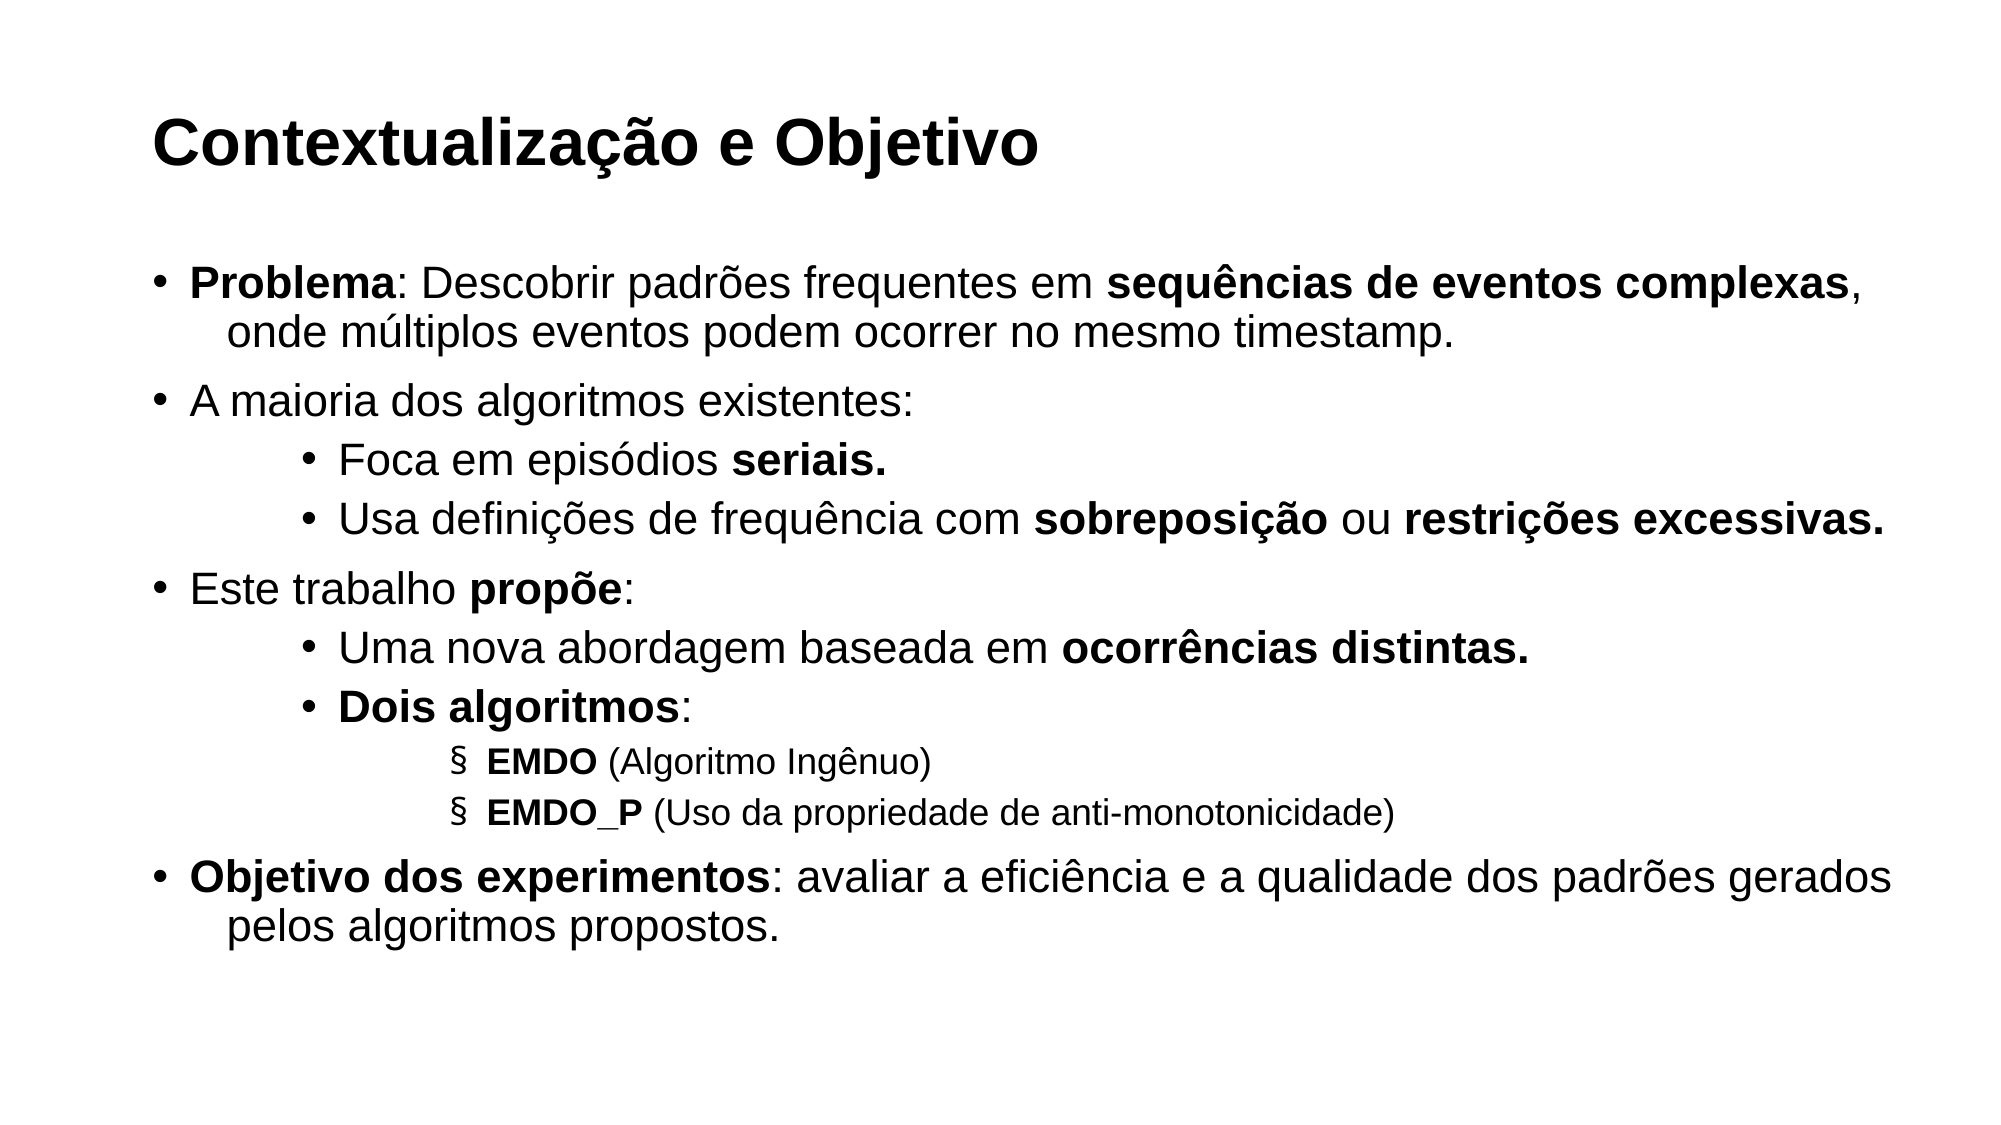

# Contextualização e Objetivo
Problema: Descobrir padrões frequentes em sequências de eventos complexas, onde múltiplos eventos podem ocorrer no mesmo timestamp.
A maioria dos algoritmos existentes:
Foca em episódios seriais.
Usa definições de frequência com sobreposição ou restrições excessivas.
Este trabalho propõe:
Uma nova abordagem baseada em ocorrências distintas.
Dois algoritmos:
EMDO (Algoritmo Ingênuo)
EMDO_P (Uso da propriedade de anti-monotonicidade)
Objetivo dos experimentos: avaliar a eficiência e a qualidade dos padrões gerados pelos algoritmos propostos.